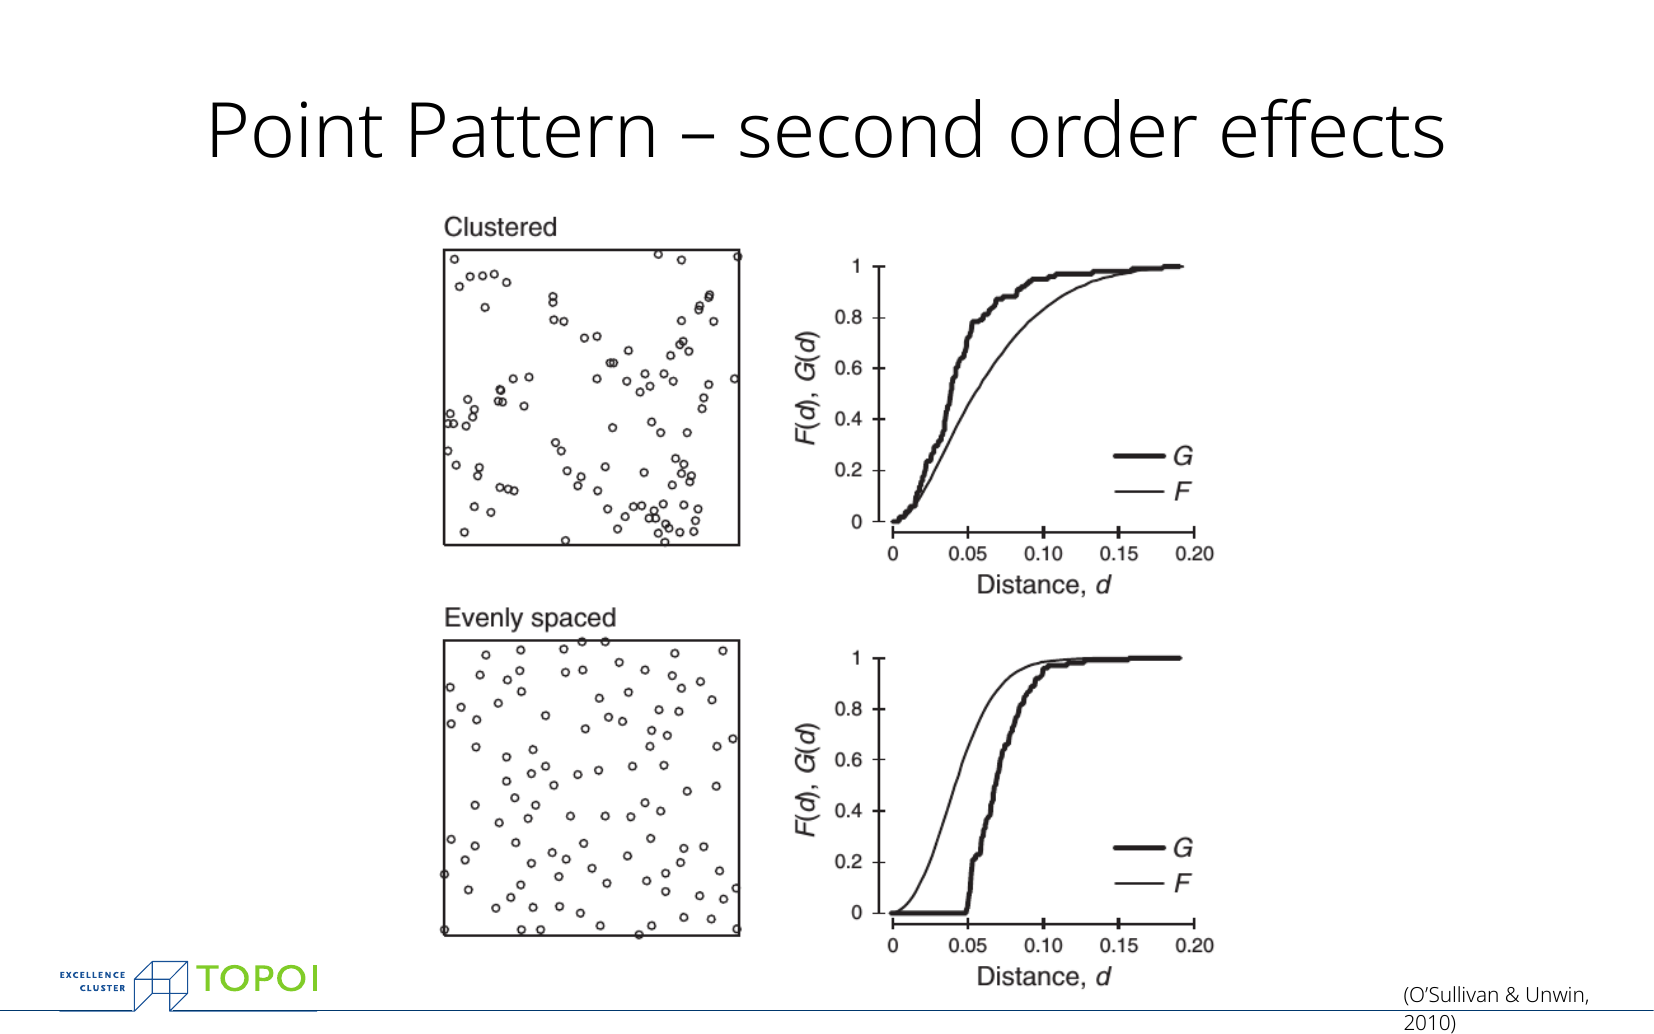

# Point Pattern – second order effects
(O’Sullivan & Unwin, 2010)